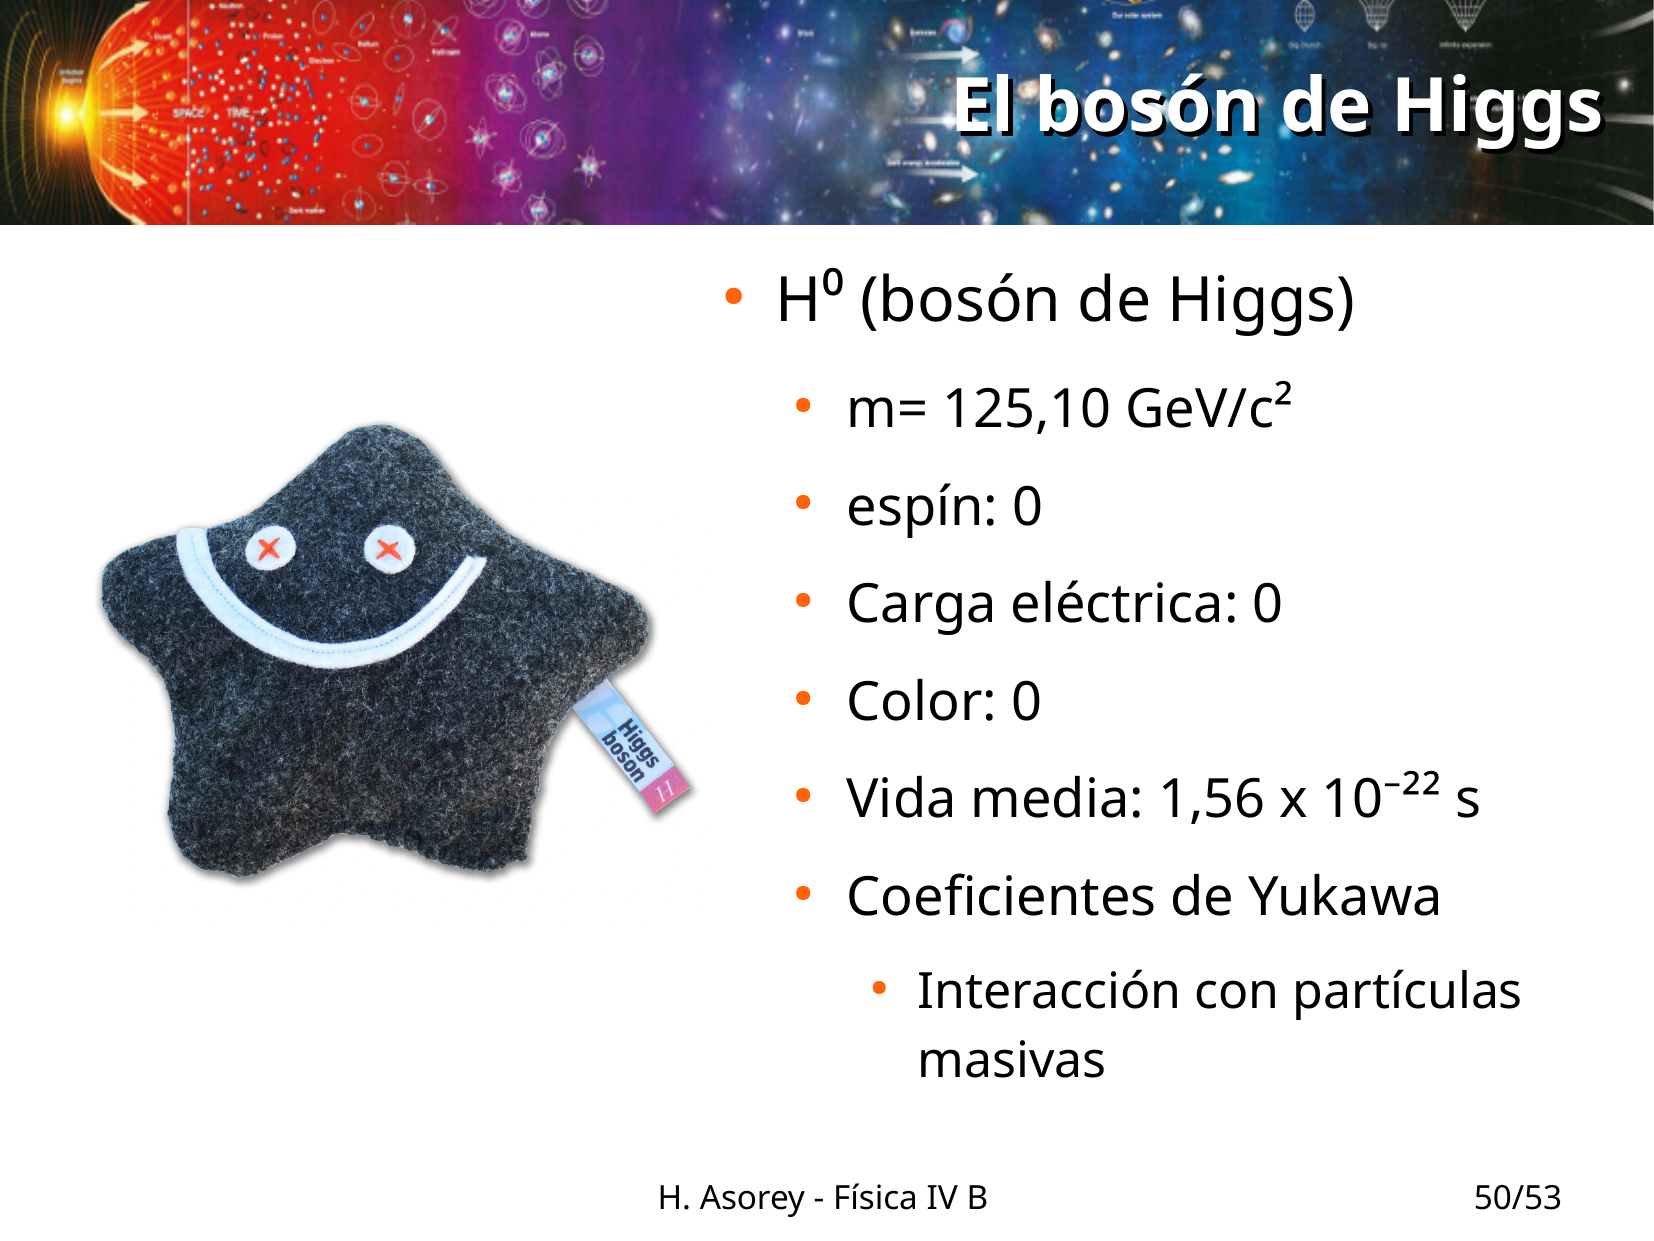

# El bosón de Higgs
H⁰ (bosón de Higgs)
m= 125,10 GeV/c²
espín: 0
Carga eléctrica: 0
Color: 0
Vida media: 1,56 x 10⁻²² s
Coeficientes de Yukawa
Interacción con partículas masivas
H. Asorey - Física IV B
50